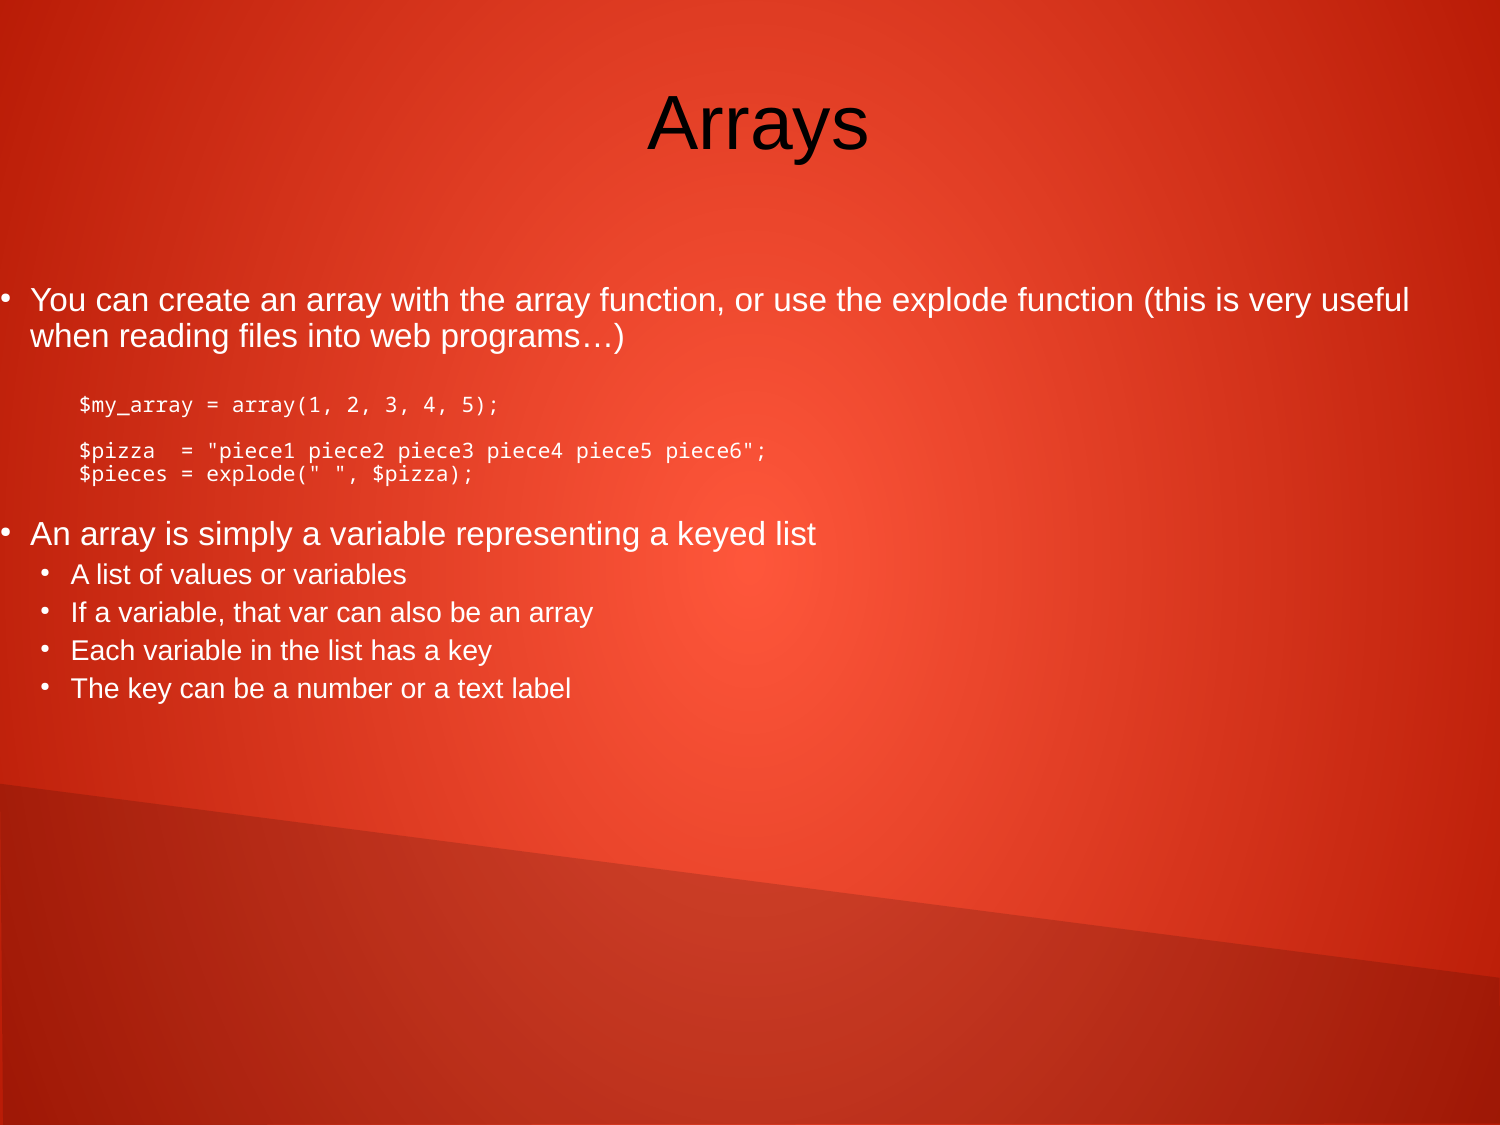

# Arrays
You can create an array with the array function, or use the explode function (this is very useful when reading files into web programs…)
 $my_array = array(1, 2, 3, 4, 5);
 $pizza = "piece1 piece2 piece3 piece4 piece5 piece6";
 $pieces = explode(" ", $pizza);
An array is simply a variable representing a keyed list
A list of values or variables
If a variable, that var can also be an array
Each variable in the list has a key
The key can be a number or a text label